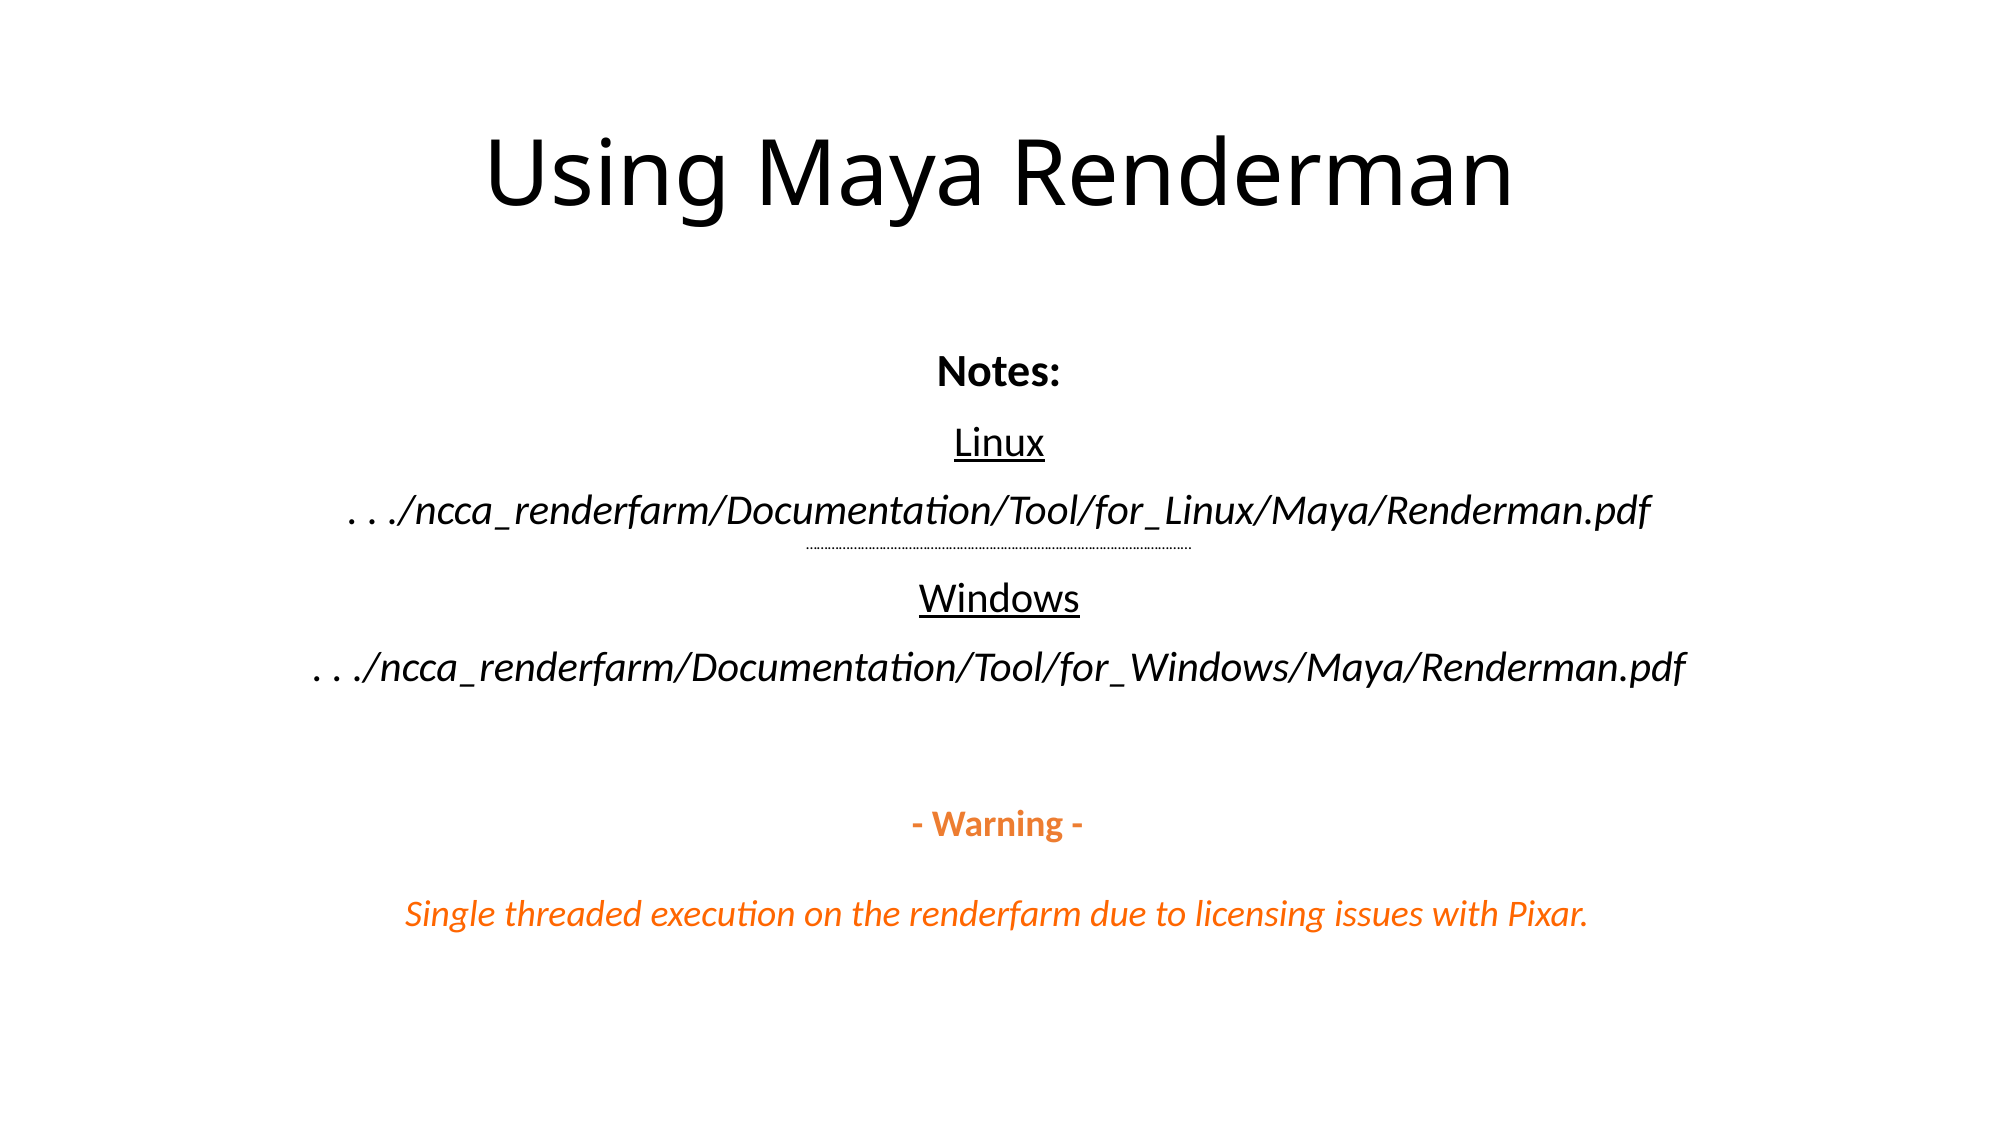

Using Maya Renderman
Notes:
Linux
. . ./ncca_renderfarm/Documentation/Tool/for_Linux/Maya/Renderman.pdf
…………………………………………………………………………………………...
Windows
. . ./ncca_renderfarm/Documentation/Tool/for_Windows/Maya/Renderman.pdf
- Warning -
Single threaded execution on the renderfarm due to licensing issues with Pixar.